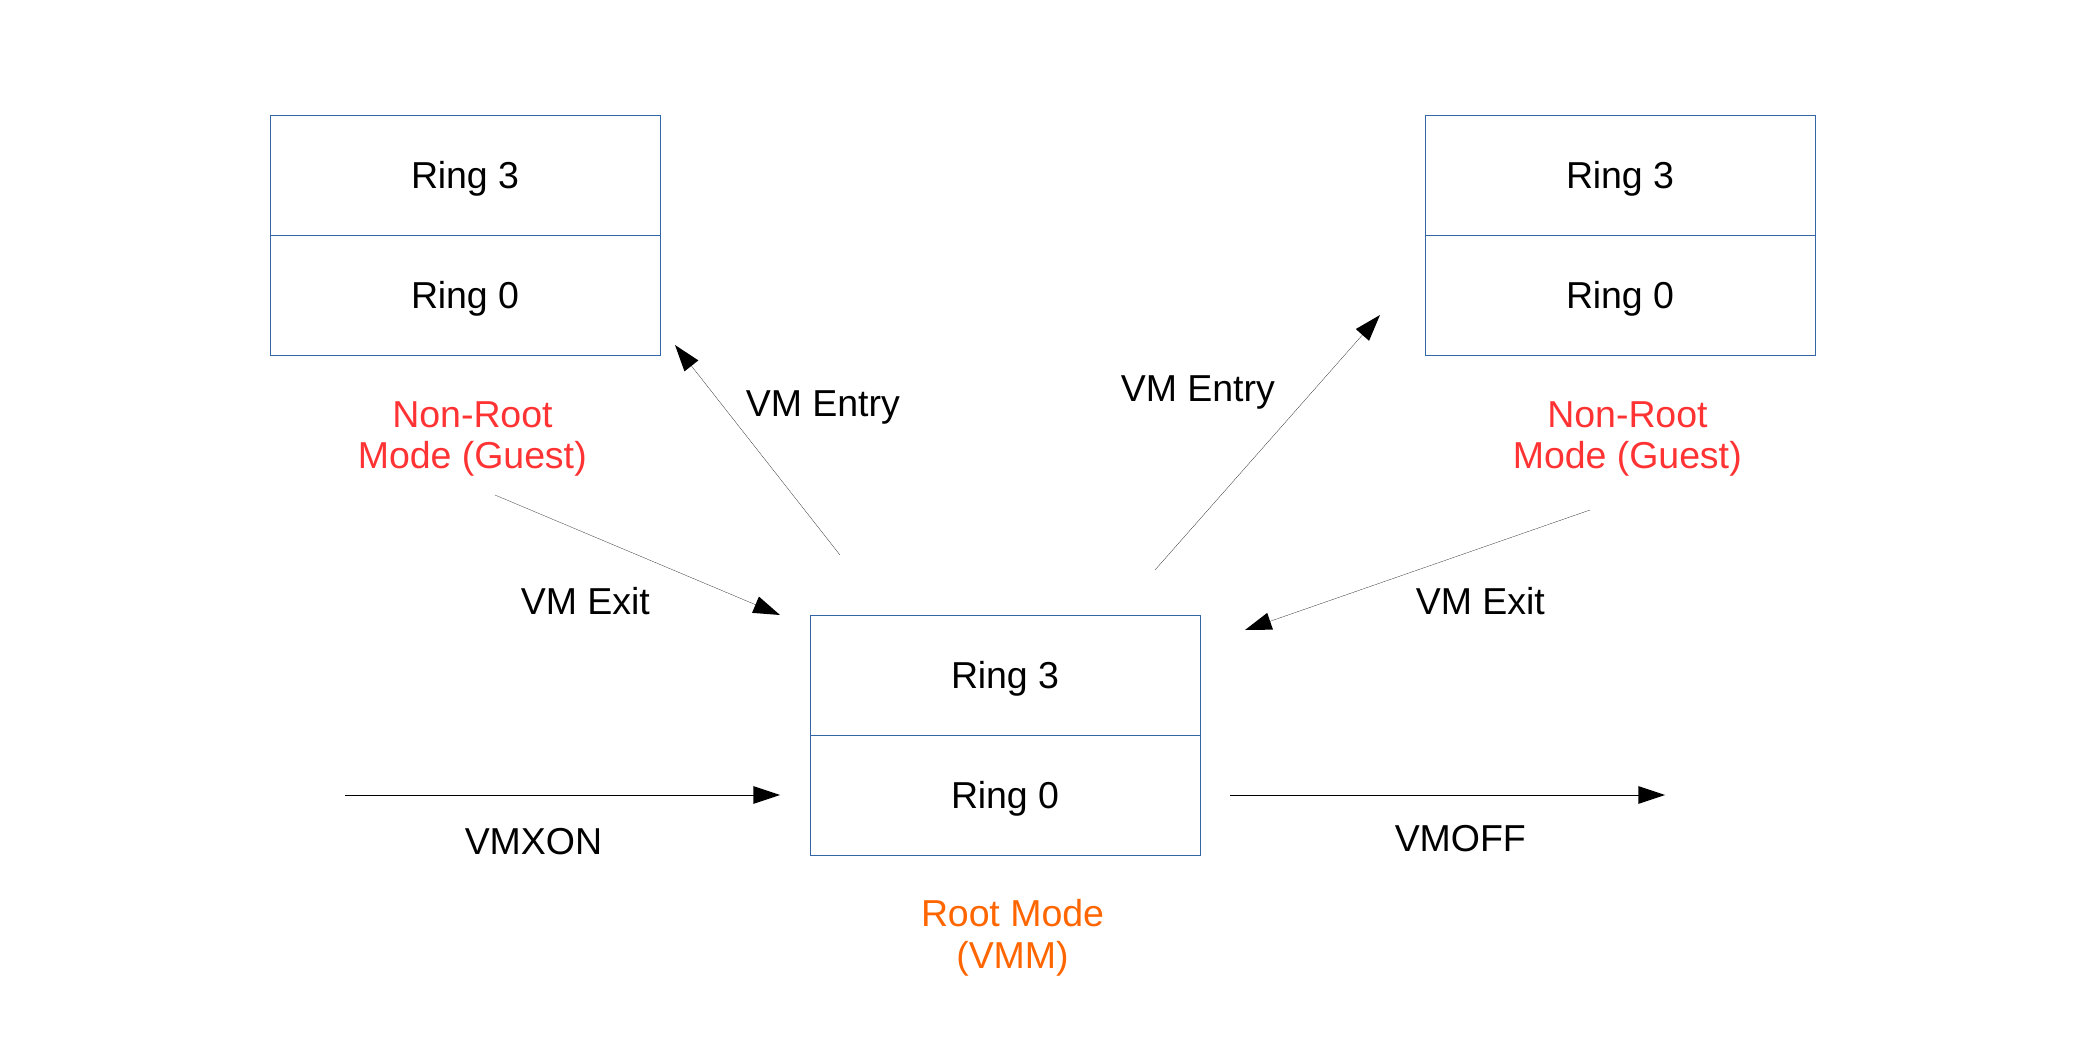

Ring 3
Ring 0
Non-Root Mode (Guest)
Ring 3
Ring 0
Non-Root Mode (Guest)
VM Entry
VM Entry
VM Exit
VM Exit
Ring 3
Ring 0
Root Mode (VMM)
VMOFF
VMXON